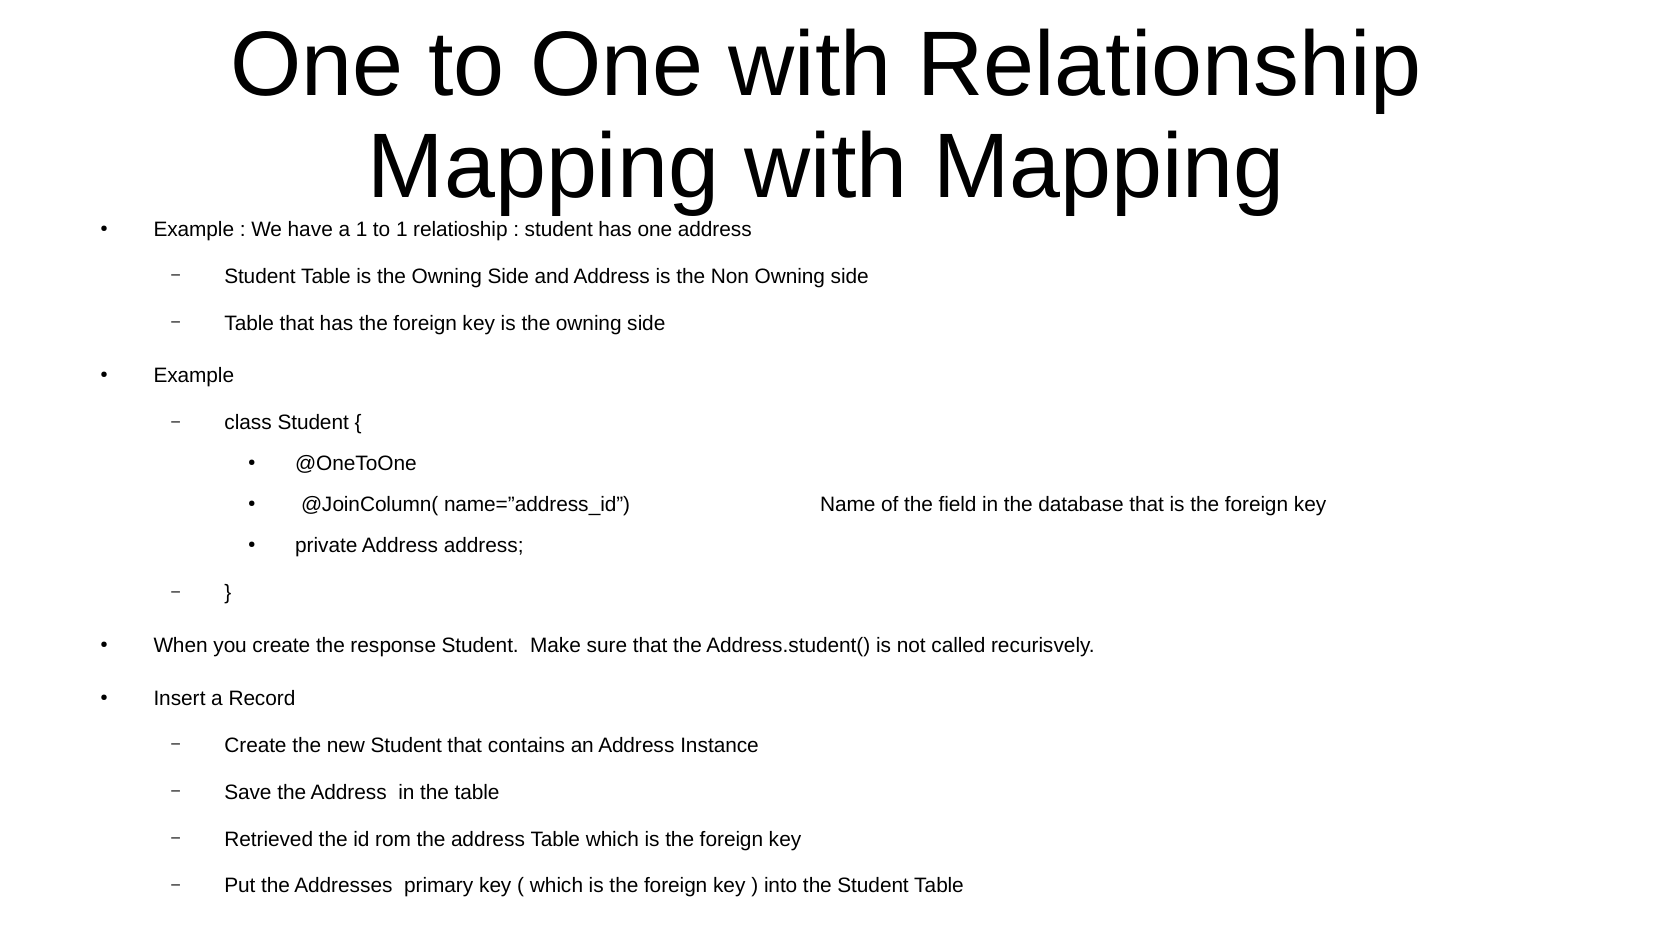

# One to One with Relationship Mapping with Mapping
Example : We have a 1 to 1 relatioship : student has one address
Student Table is the Owning Side and Address is the Non Owning side
Table that has the foreign key is the owning side
Example
class Student {
@OneToOne
 @JoinColumn( name=”address_id”)			Name of the field in the database that is the foreign key
private Address address;
}
When you create the response Student. Make sure that the Address.student() is not called recurisvely.
Insert a Record
Create the new Student that contains an Address Instance
Save the Address in the table
Retrieved the id rom the address Table which is the foreign key
Put the Addresses primary key ( which is the foreign key ) into the Student Table